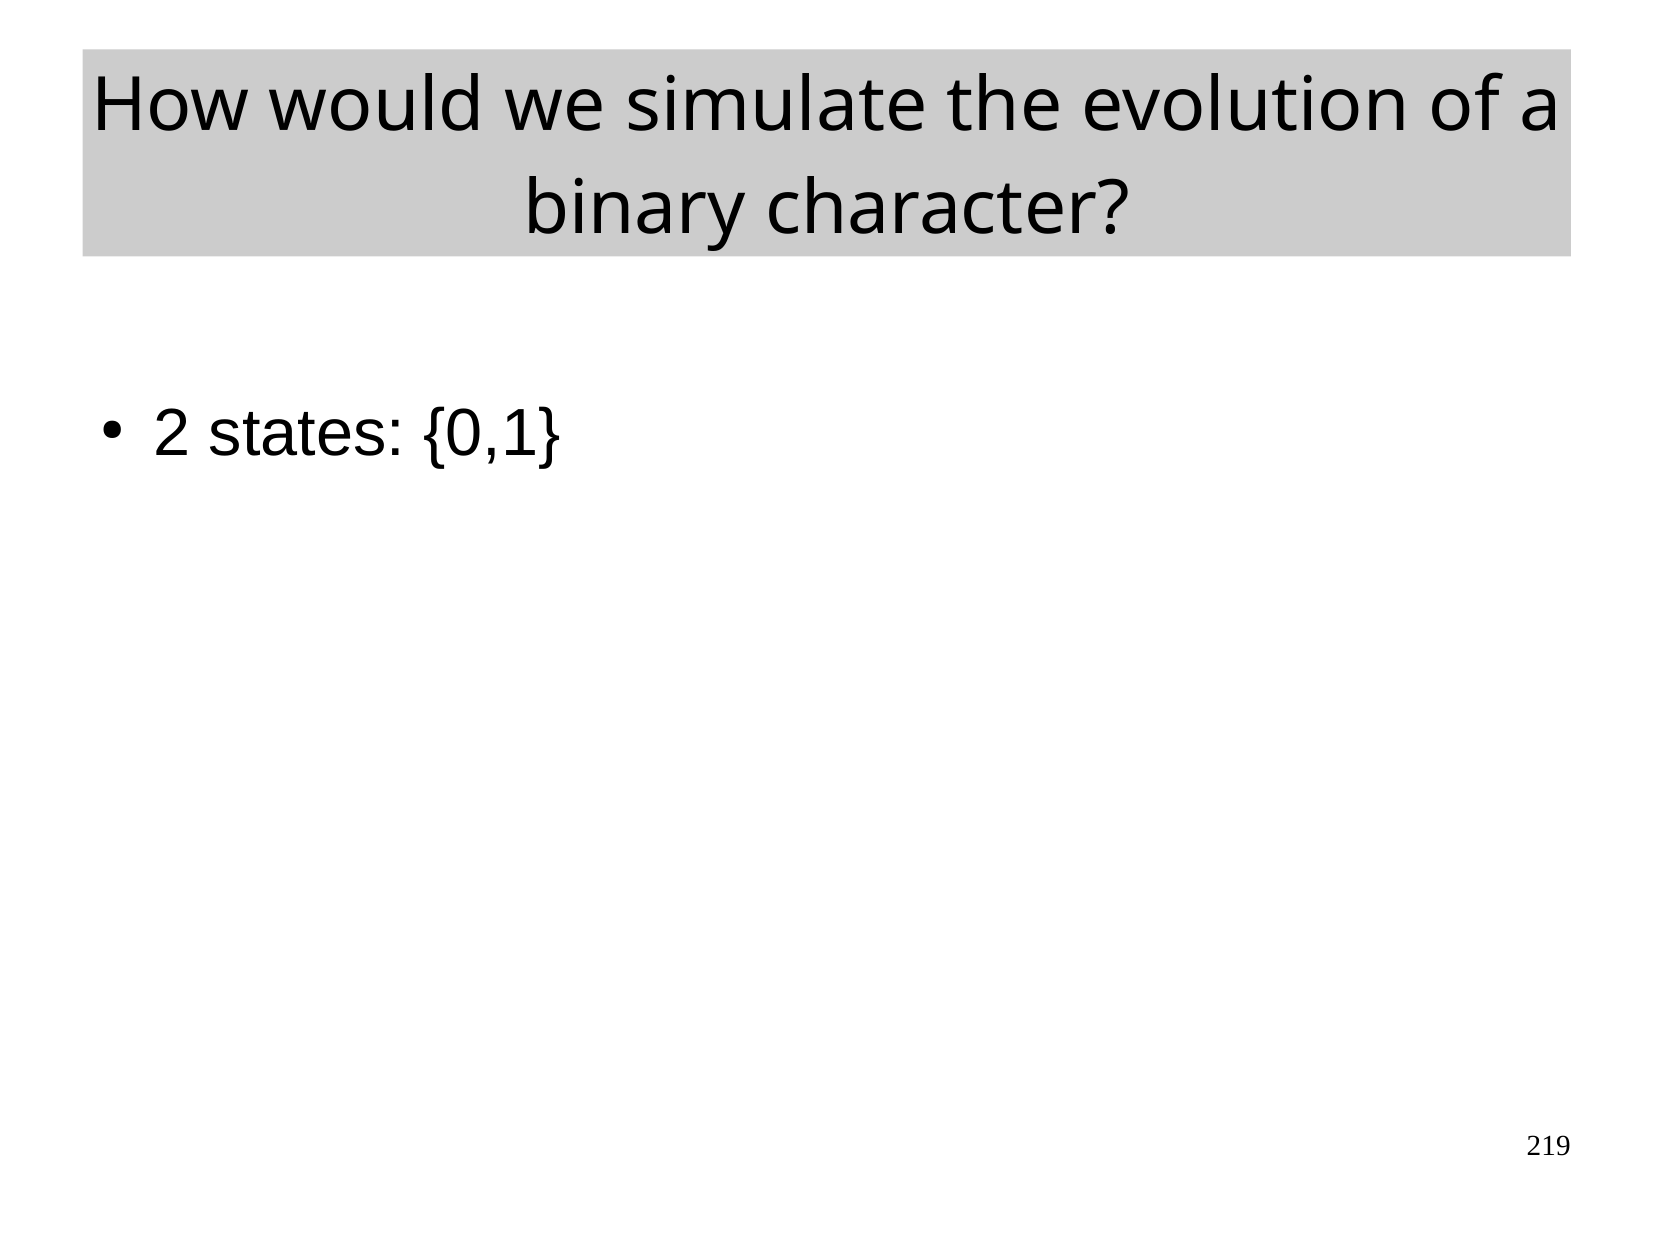

# How would we simulate the evolution of a binary character?
2 states: {0,1}
219